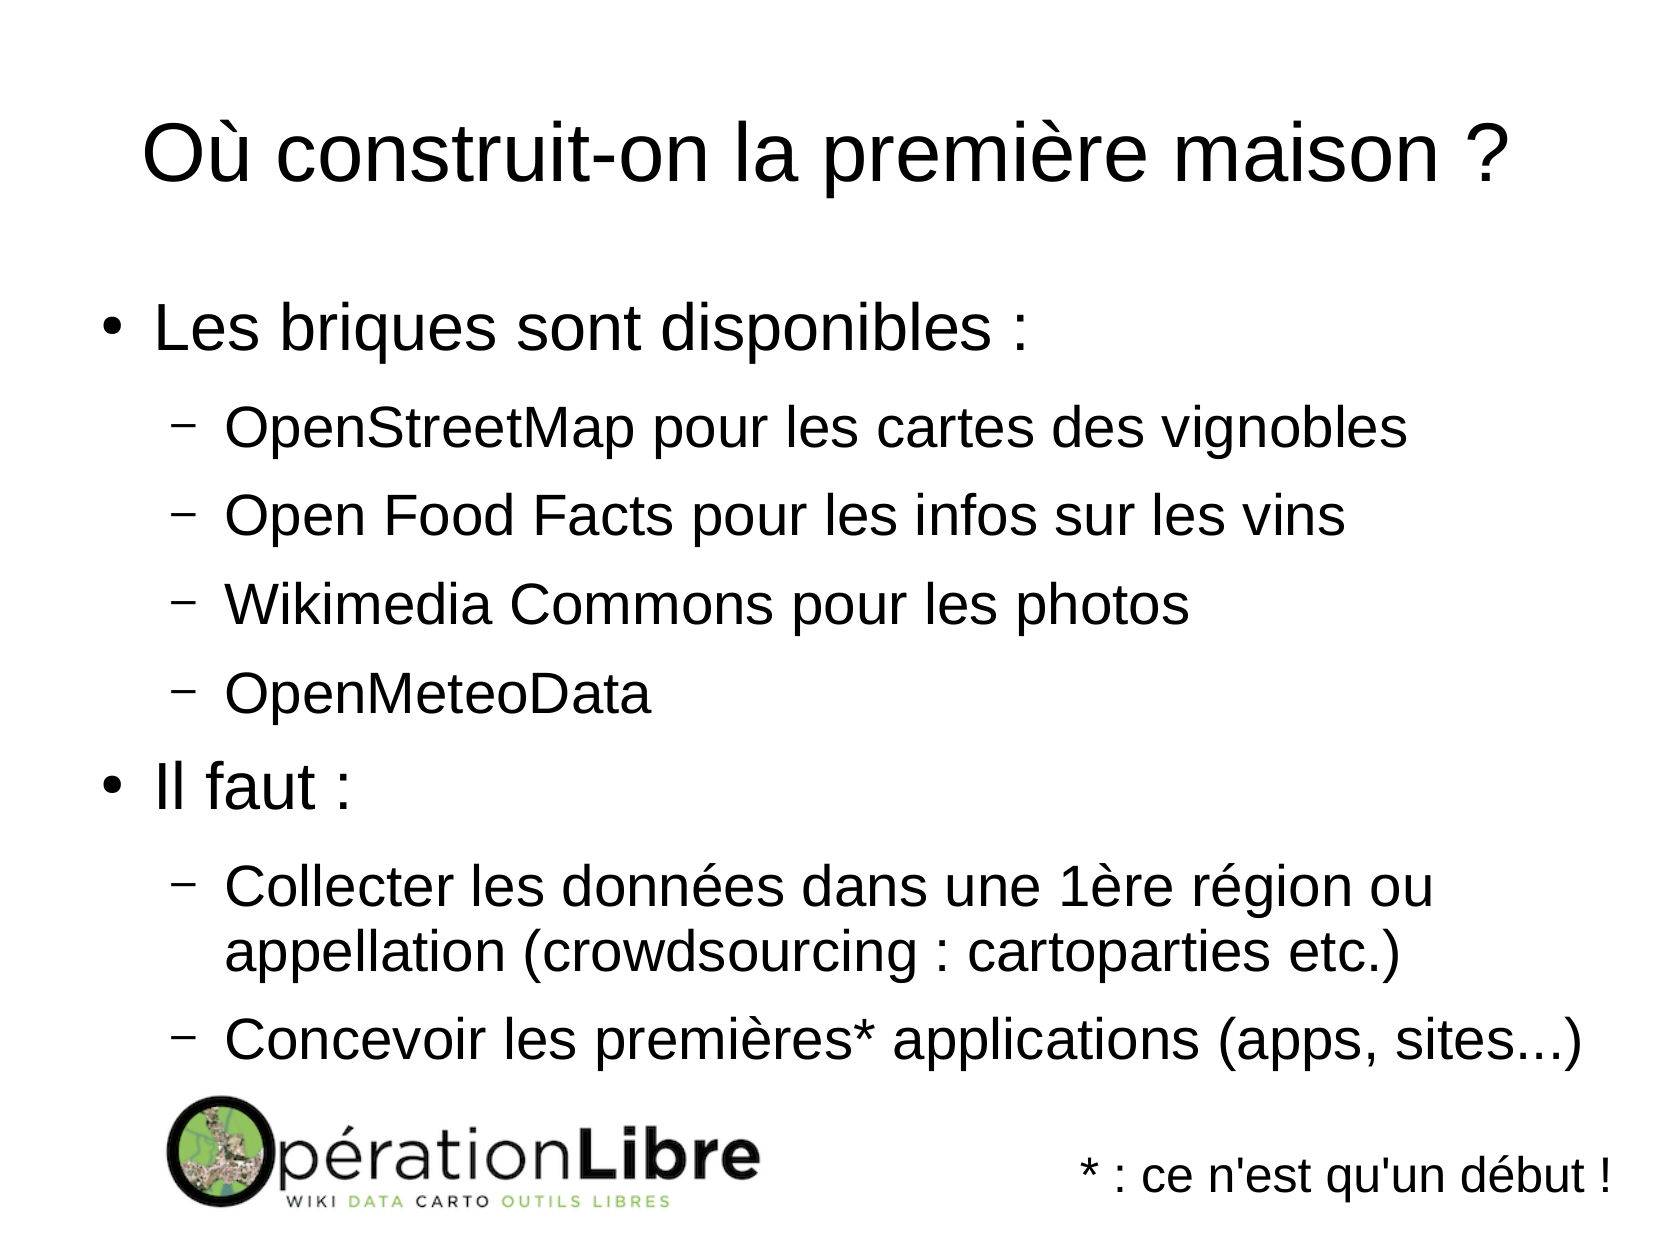

# Où construit-on la première maison ?
Les briques sont disponibles :
OpenStreetMap pour les cartes des vignobles
Open Food Facts pour les infos sur les vins
Wikimedia Commons pour les photos
OpenMeteoData
Il faut :
Collecter les données dans une 1ère région ou appellation (crowdsourcing : cartoparties etc.)
Concevoir les premières* applications (apps, sites...)
* : ce n'est qu'un début !